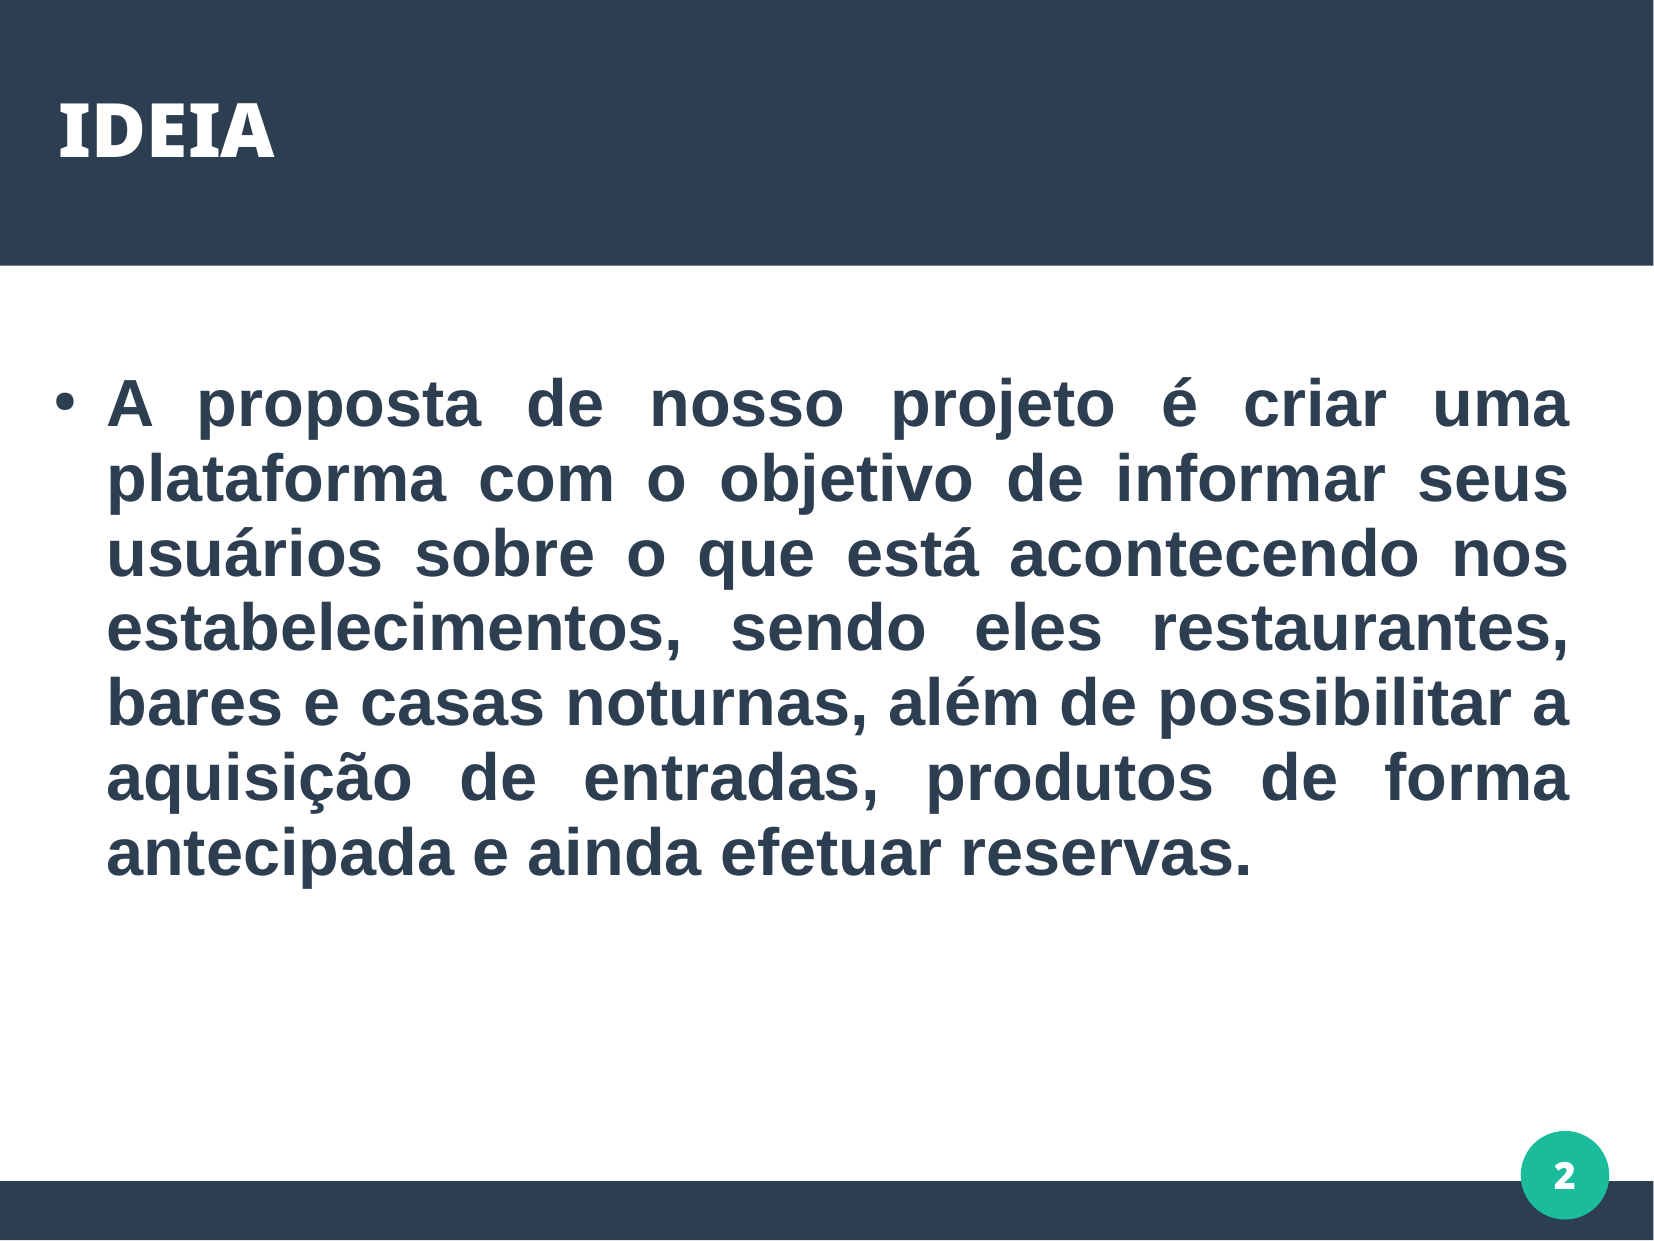

# IDEIA
A proposta de nosso projeto é criar uma plataforma com o objetivo de informar seus usuários sobre o que está acontecendo nos estabelecimentos, sendo eles restaurantes, bares e casas noturnas, além de possibilitar a aquisição de entradas, produtos de forma antecipada e ainda efetuar reservas.
2